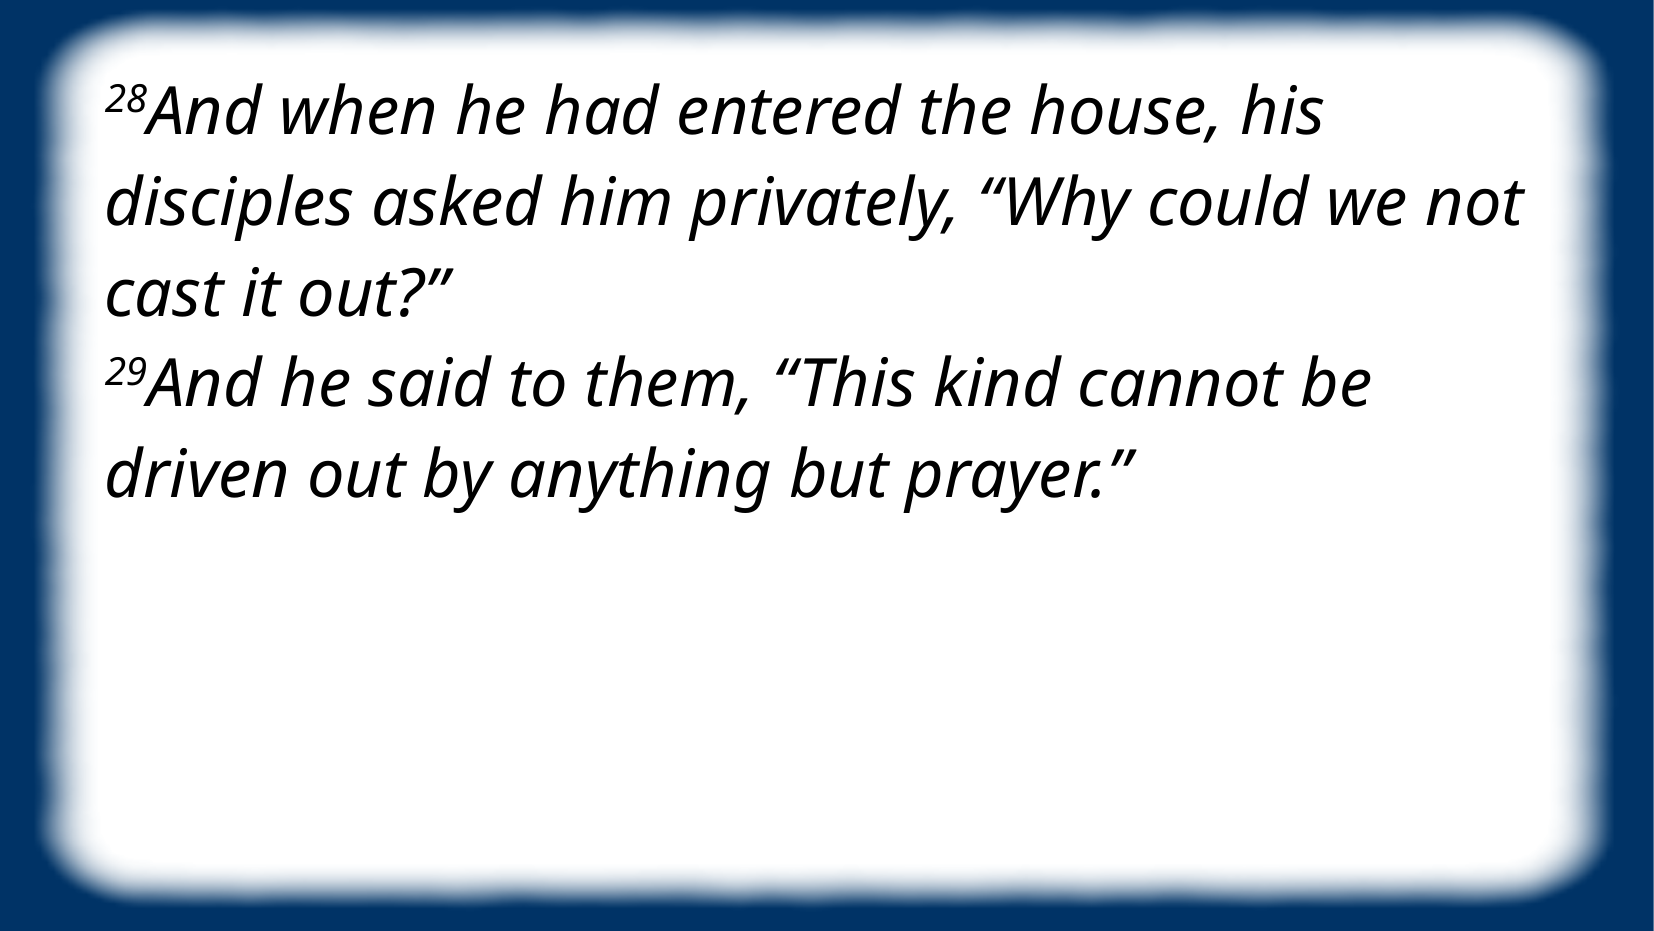

28And when he had entered the house, his disciples asked him privately, “Why could we not cast it out?”
29And he said to them, “This kind cannot be driven out by anything but prayer.”